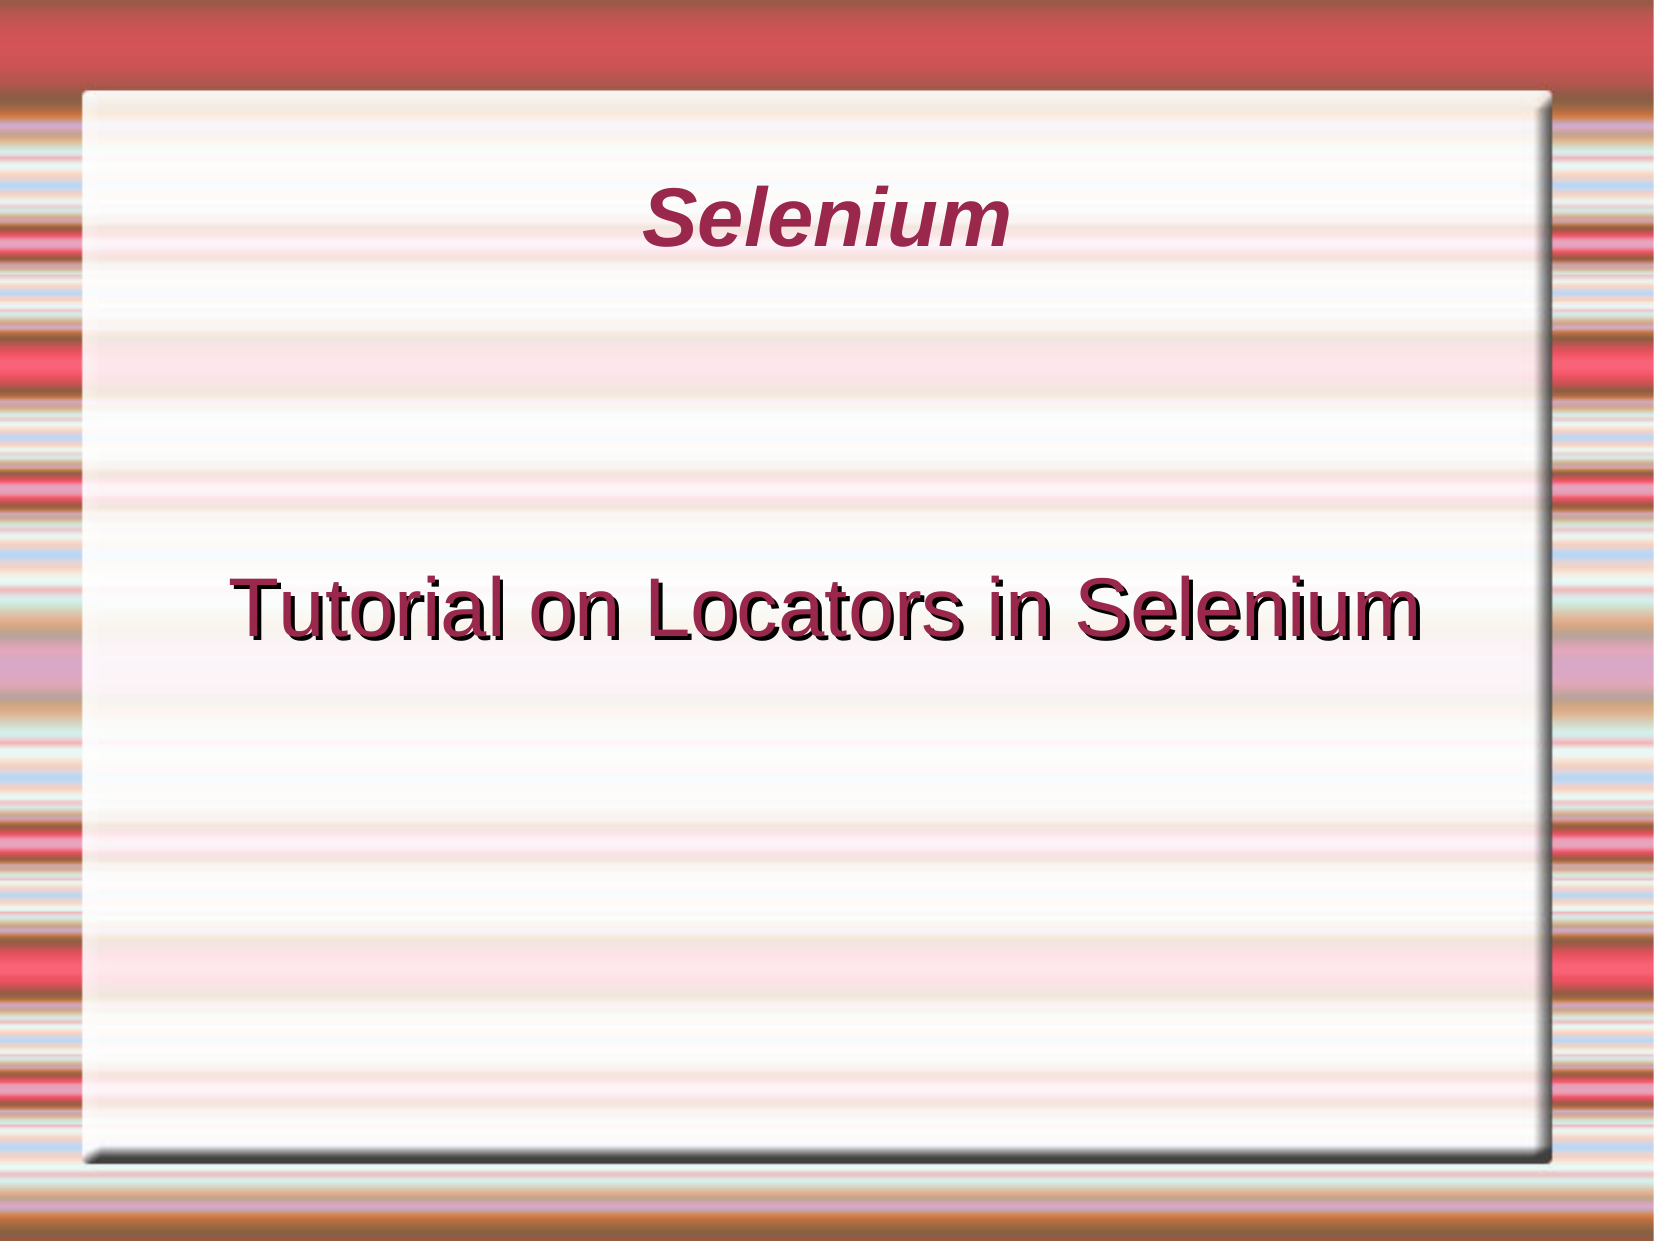

# Selenium
Tutorial on Locators in Selenium